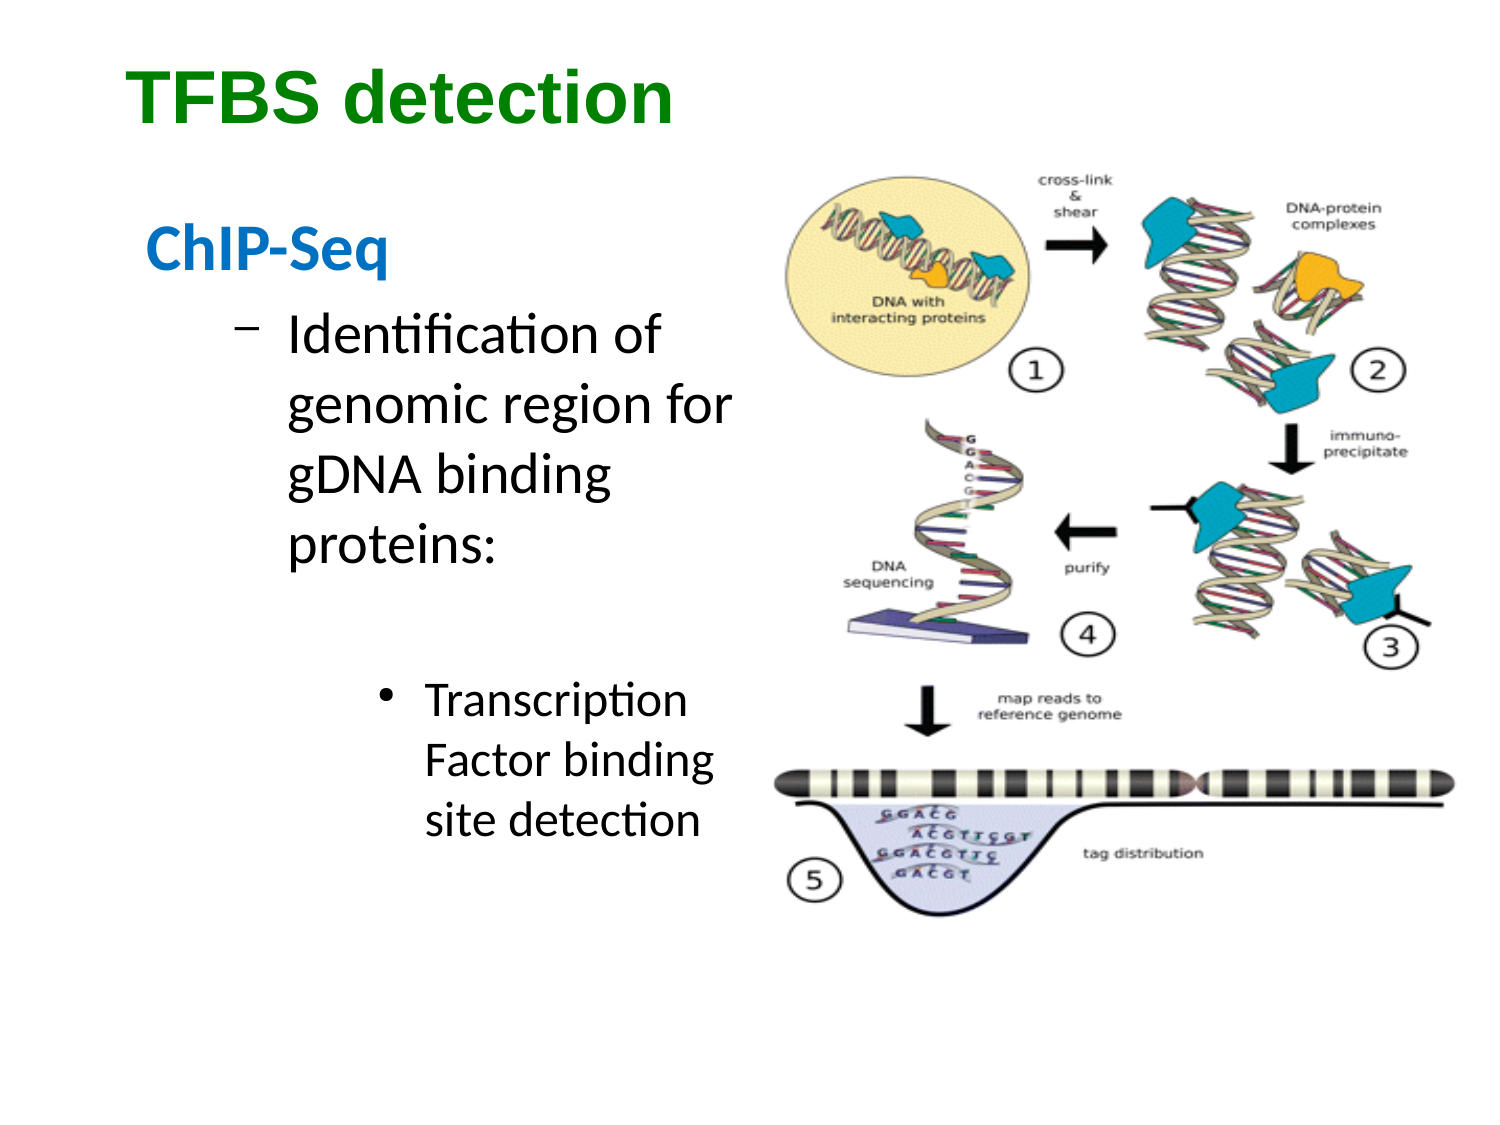

TFBS detection
# ChIP-Seq
Identification of genomic region for gDNA binding proteins:
Transcription Factor binding site detection